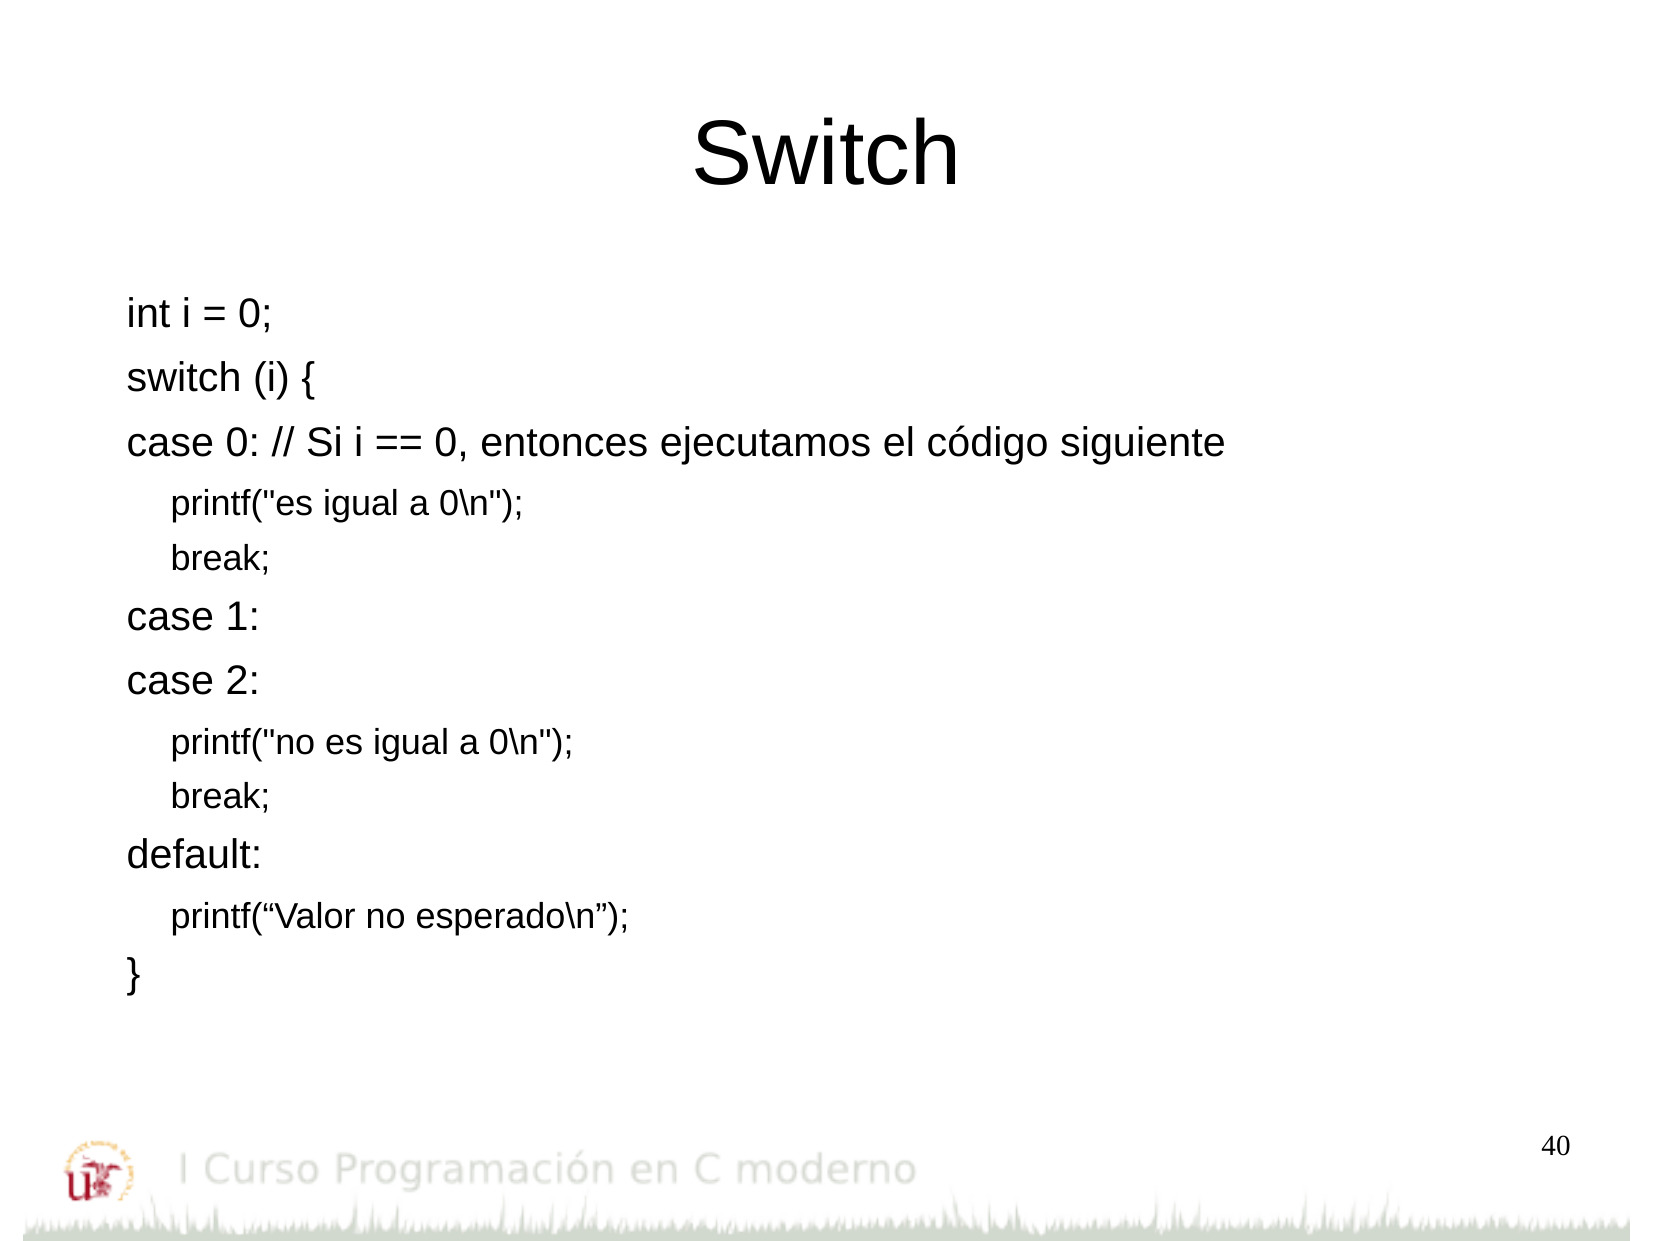

# Switch
int i = 0;
switch (i) {
case 0: // Si i == 0, entonces ejecutamos el código siguiente
printf("es igual a 0\n");
break;
case 1:
case 2:
printf("no es igual a 0\n");
break;
default:
printf(“Valor no esperado\n”);
}
40